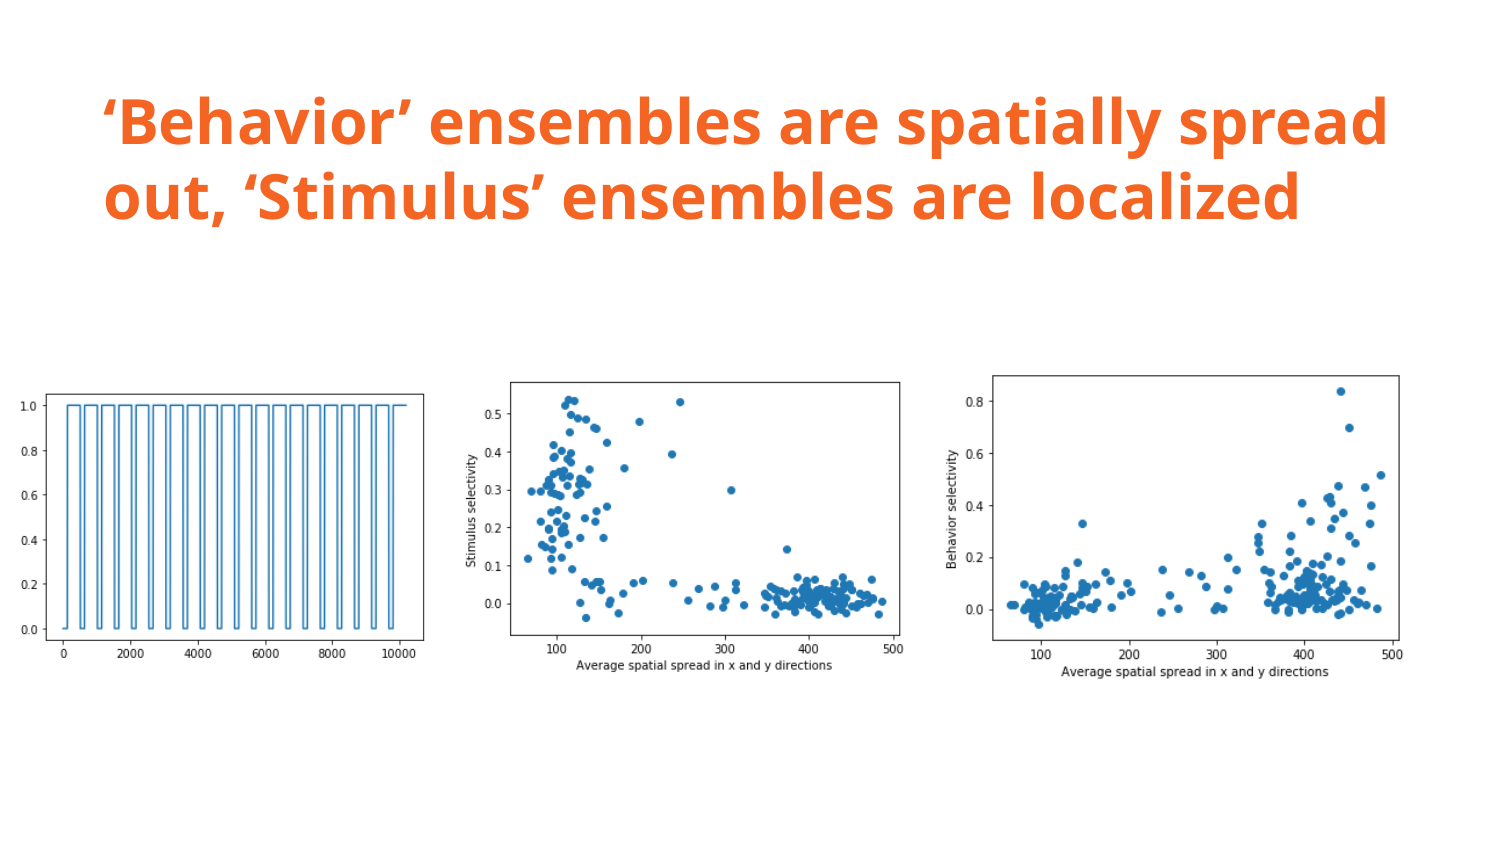

# ‘Behavior’ ensembles are spatially spread out, ‘Stimulus’ ensembles are localized